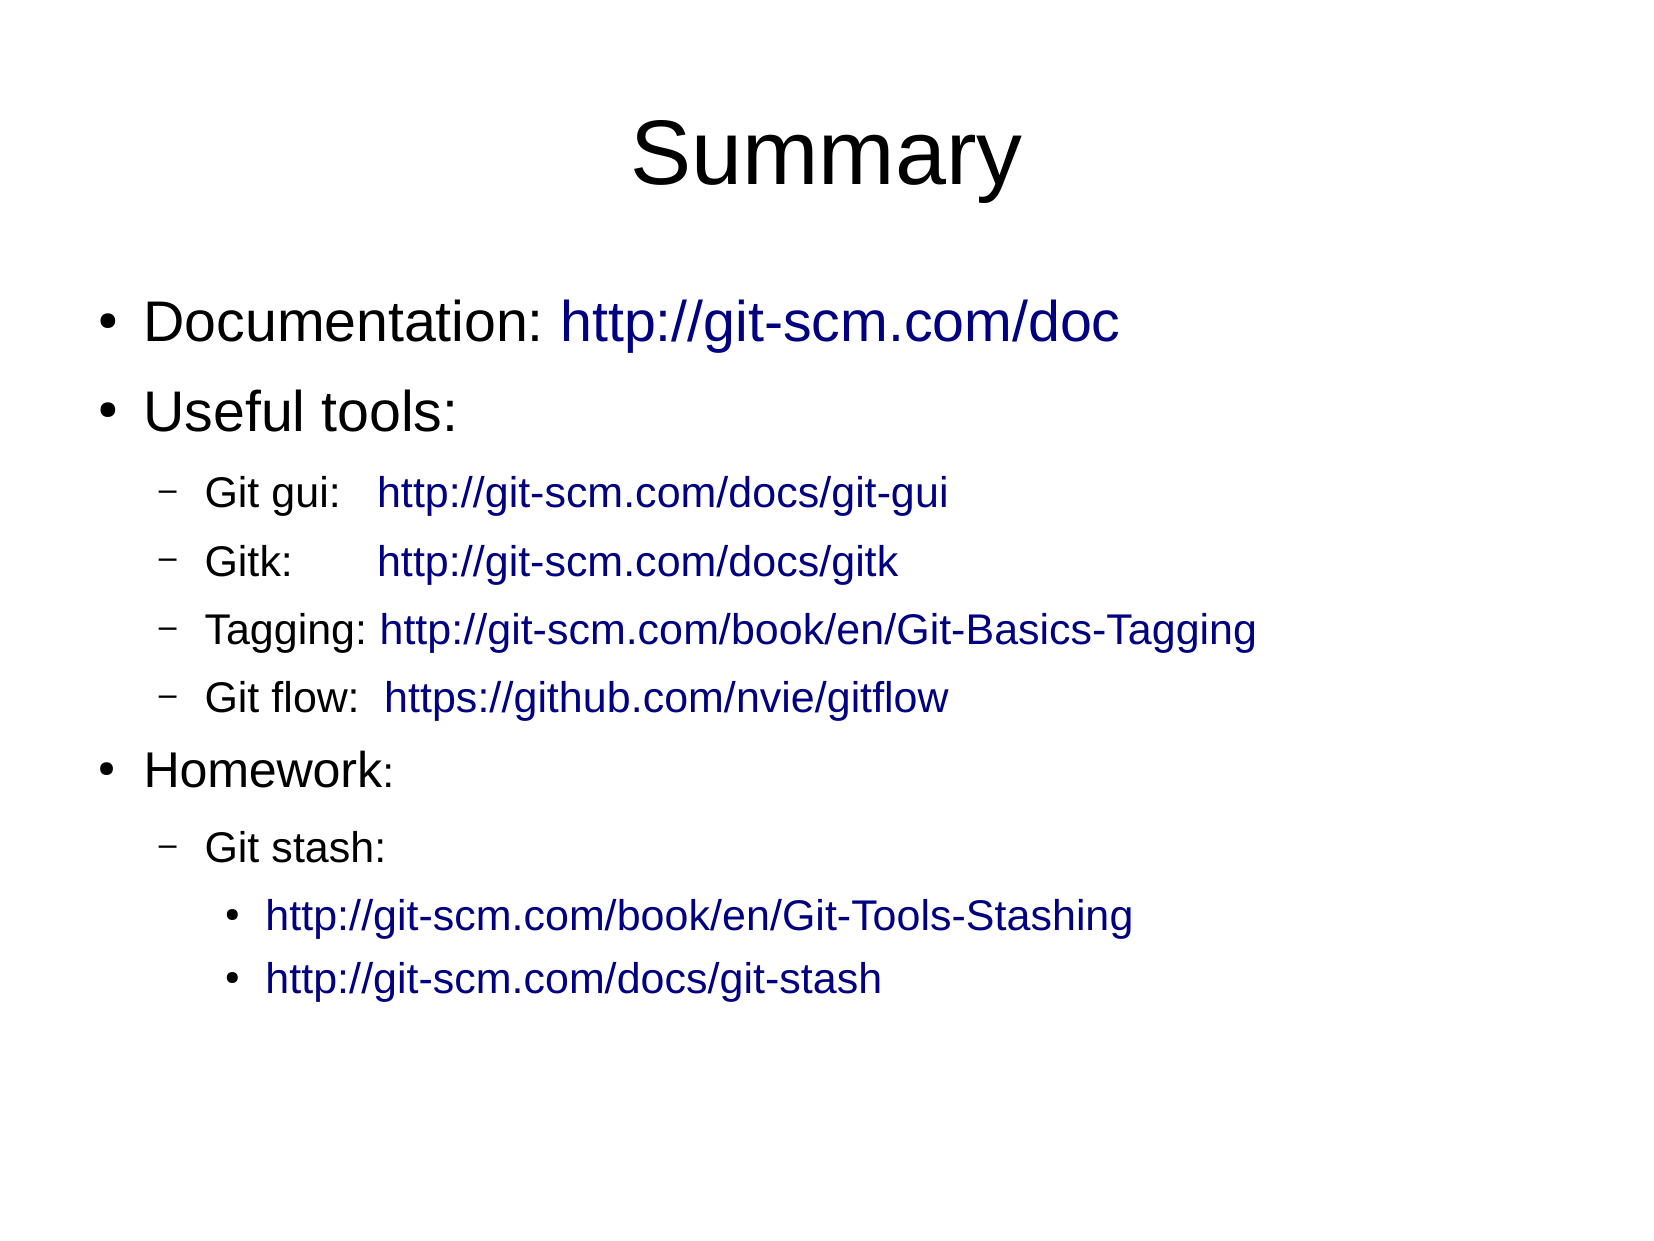

# Summary
Documentation: http://git-scm.com/doc
Useful tools:
Git gui: http://git-scm.com/docs/git-gui
Gitk: http://git-scm.com/docs/gitk
Tagging: http://git-scm.com/book/en/Git-Basics-Tagging
Git flow: https://github.com/nvie/gitflow
Homework:
Git stash:
http://git-scm.com/book/en/Git-Tools-Stashing
http://git-scm.com/docs/git-stash